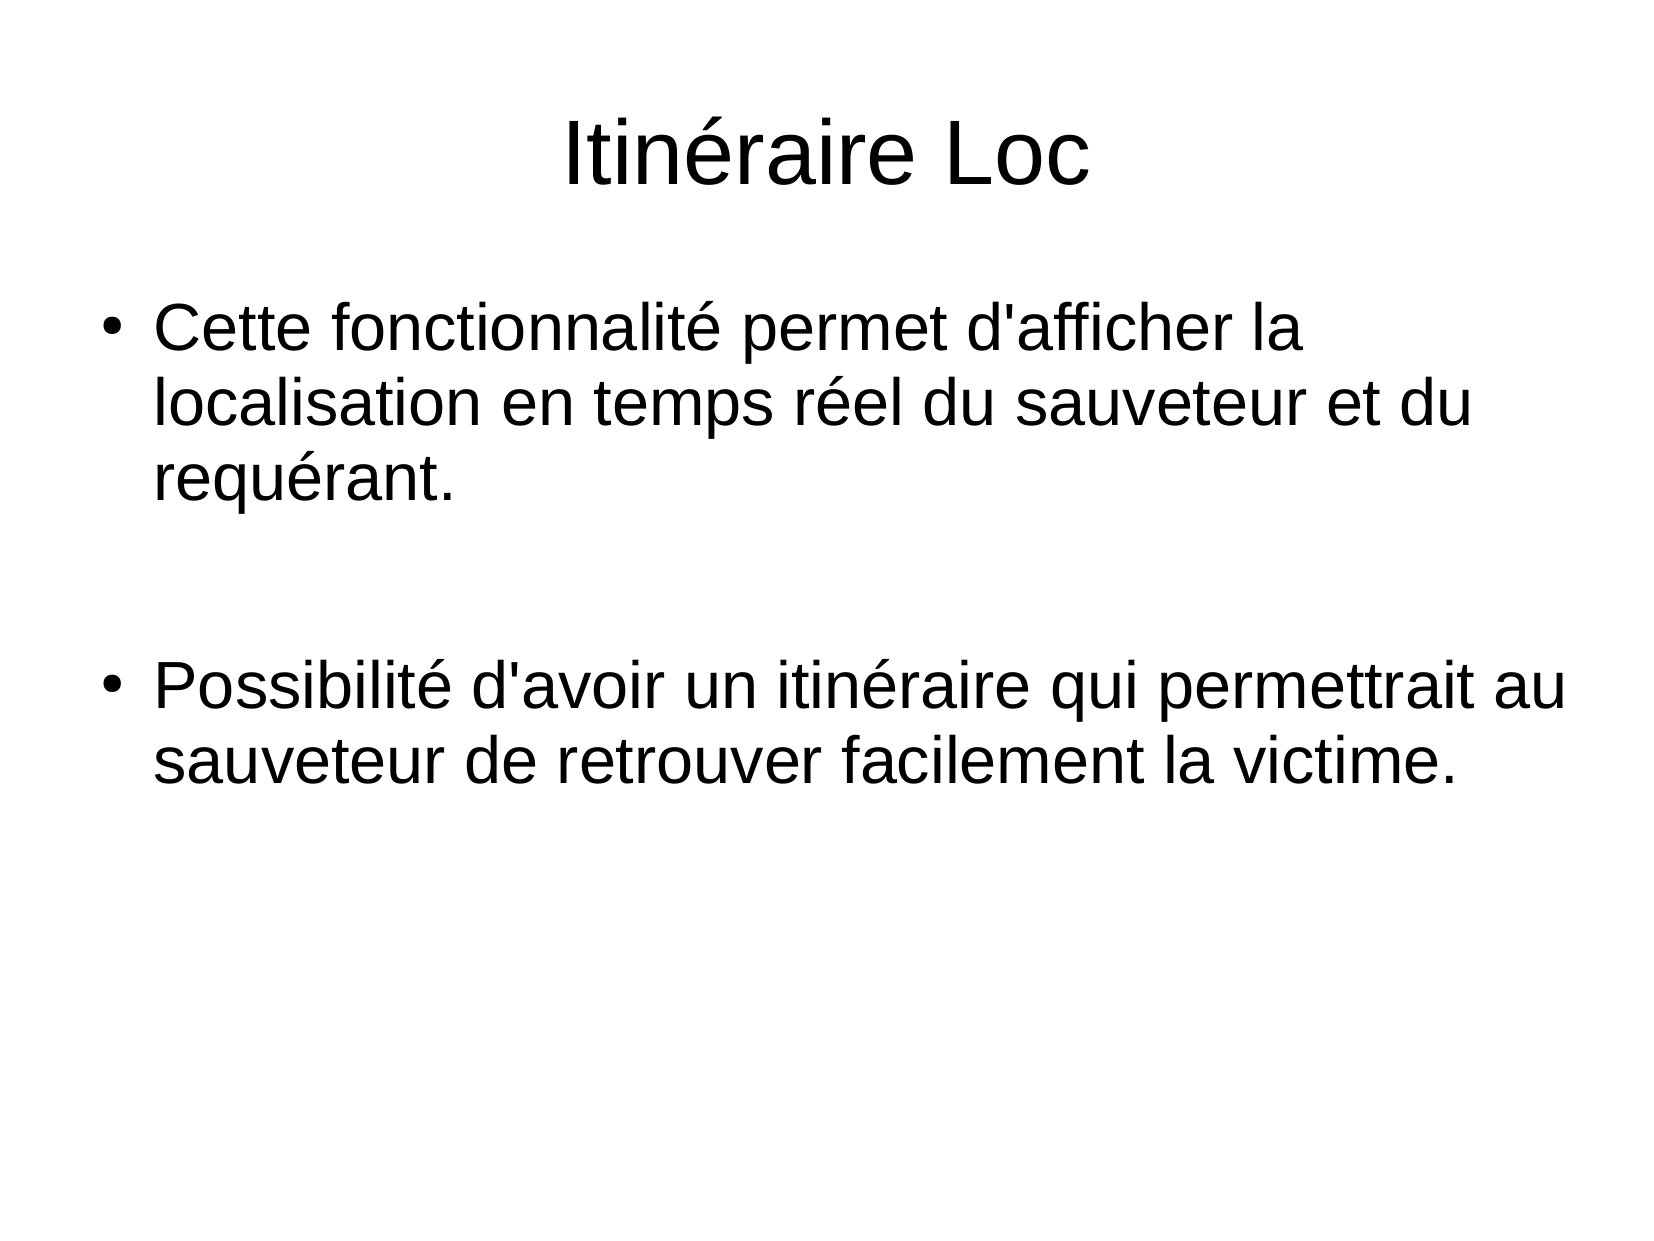

# Itinéraire Loc
Cette fonctionnalité permet d'afficher la localisation en temps réel du sauveteur et du requérant.
Possibilité d'avoir un itinéraire qui permettrait au sauveteur de retrouver facilement la victime.